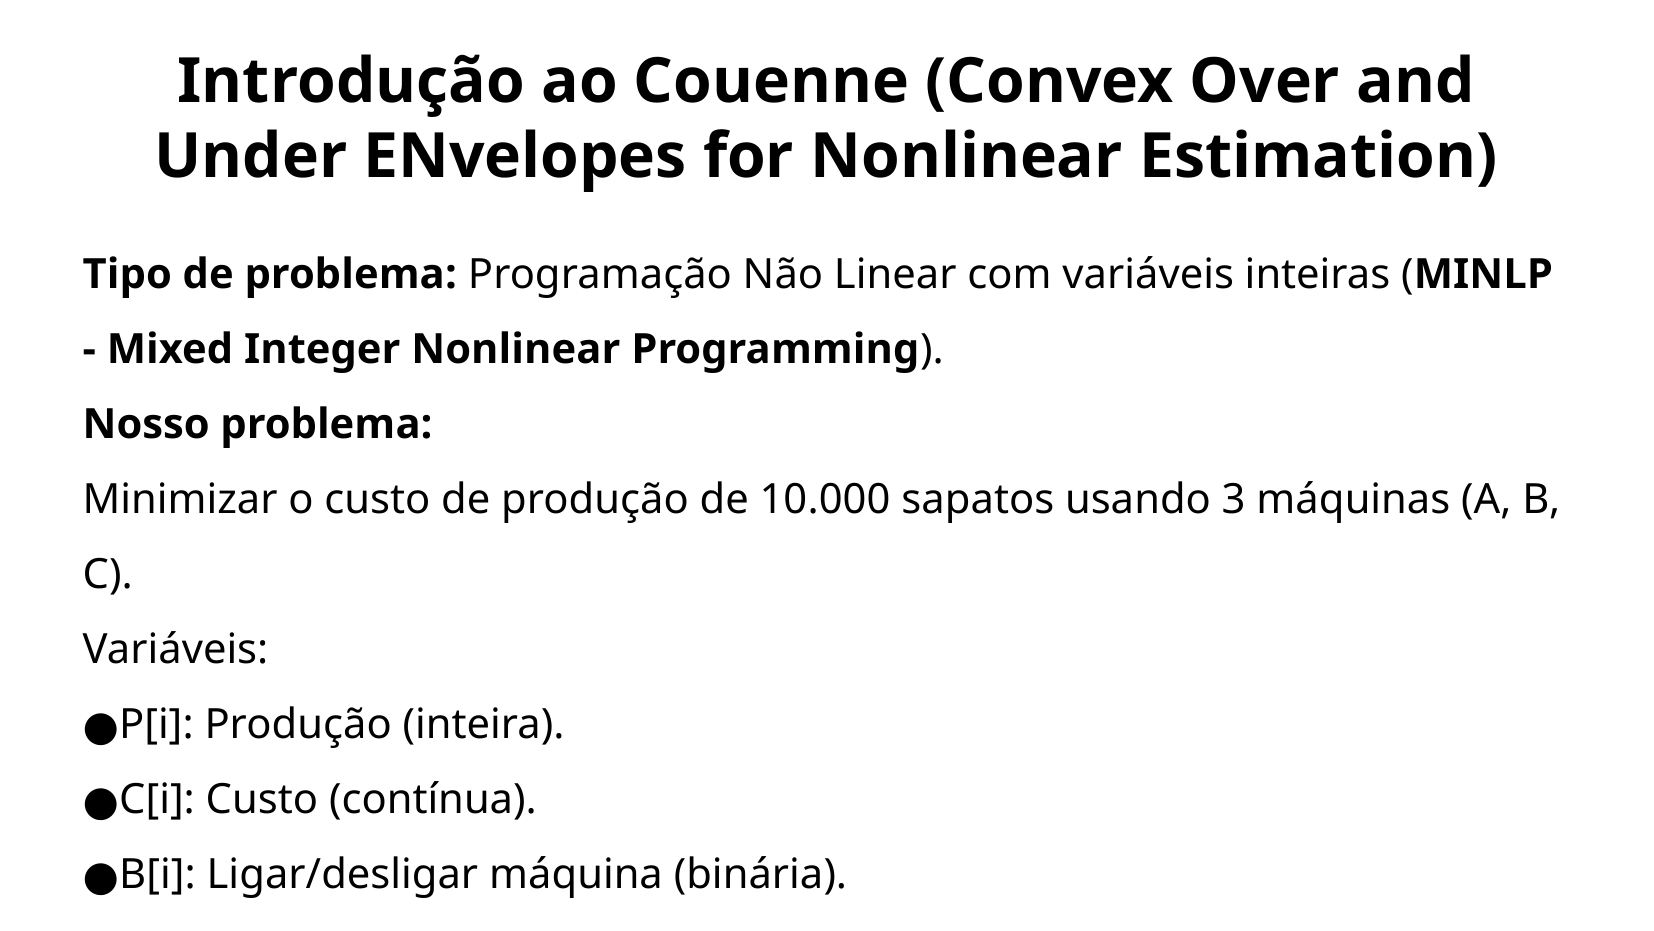

Introdução ao Couenne (Convex Over and Under ENvelopes for Nonlinear Estimation)
Tipo de problema: Programação Não Linear com variáveis inteiras (MINLP - Mixed Integer Nonlinear Programming).
Nosso problema:
Minimizar o custo de produção de 10.000 sapatos usando 3 máquinas (A, B, C).
Variáveis:
P[i]: Produção (inteira).
C[i]: Custo (contínua).
B[i]: Ligar/desligar máquina (binária).